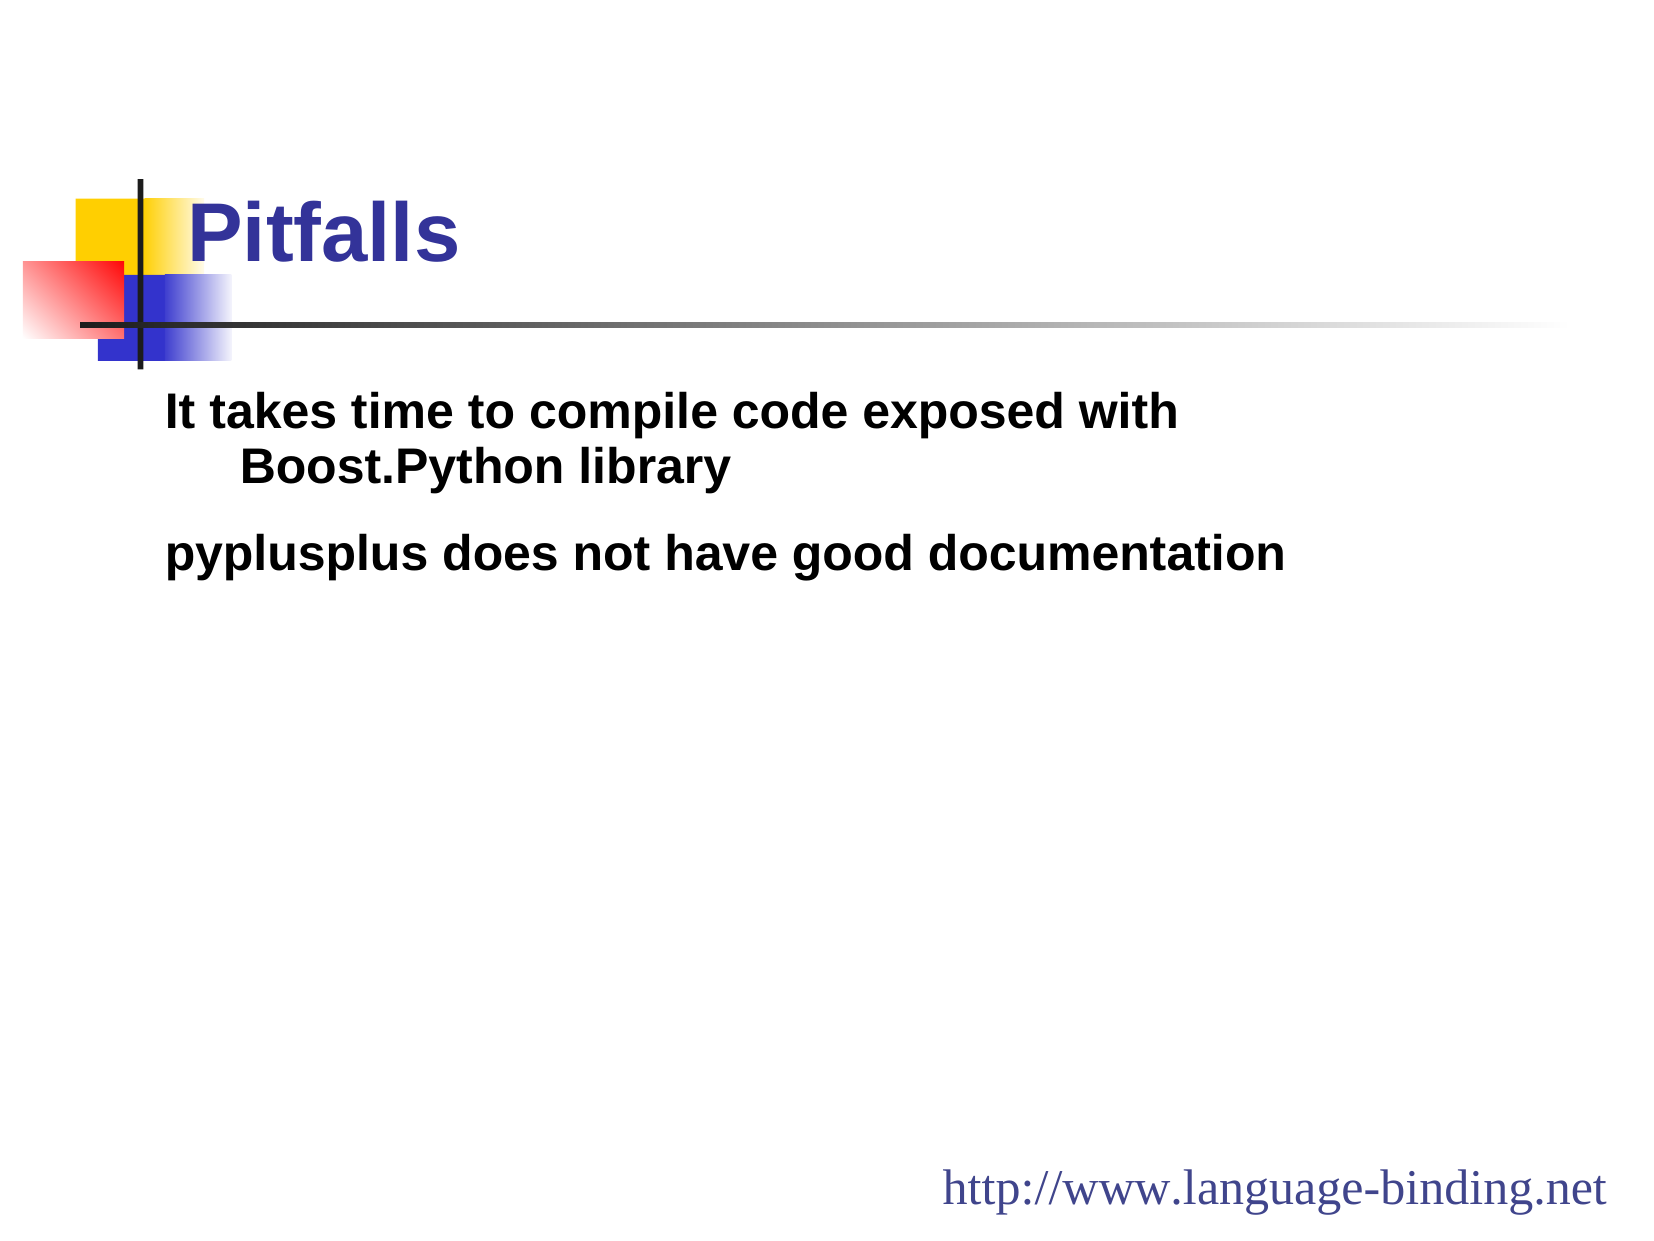

# Pitfalls
It takes time to compile code exposed with Boost.Python library
pyplusplus does not have good documentation
http://www.language-binding.net